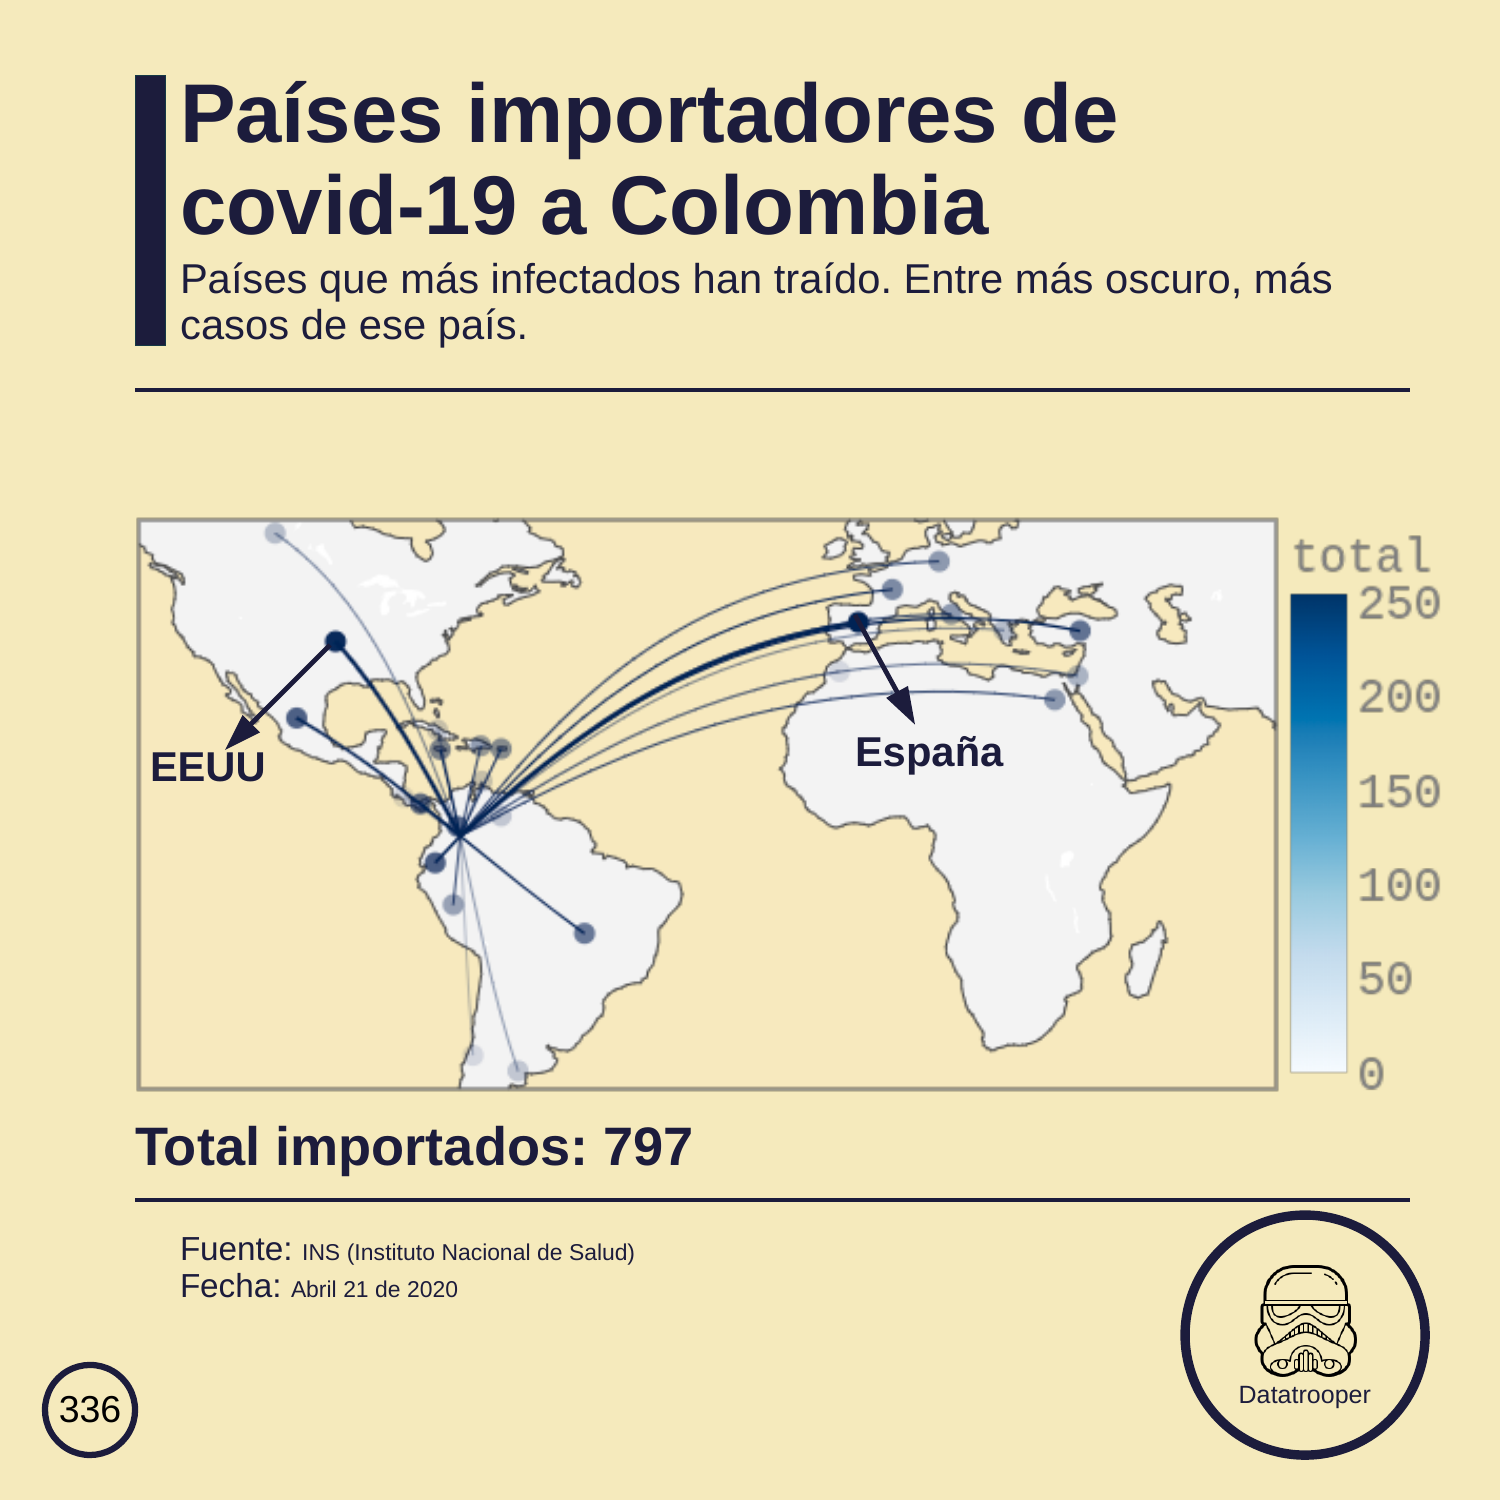

# Países importadores de covid-19 a Colombia
Países que más infectados han traído. Entre más oscuro, más casos de ese país.
España
EEUU
Total importados: 797
Fuente: INS (Instituto Nacional de Salud)
Fecha: Abril 21 de 2020
336
Datatrooper